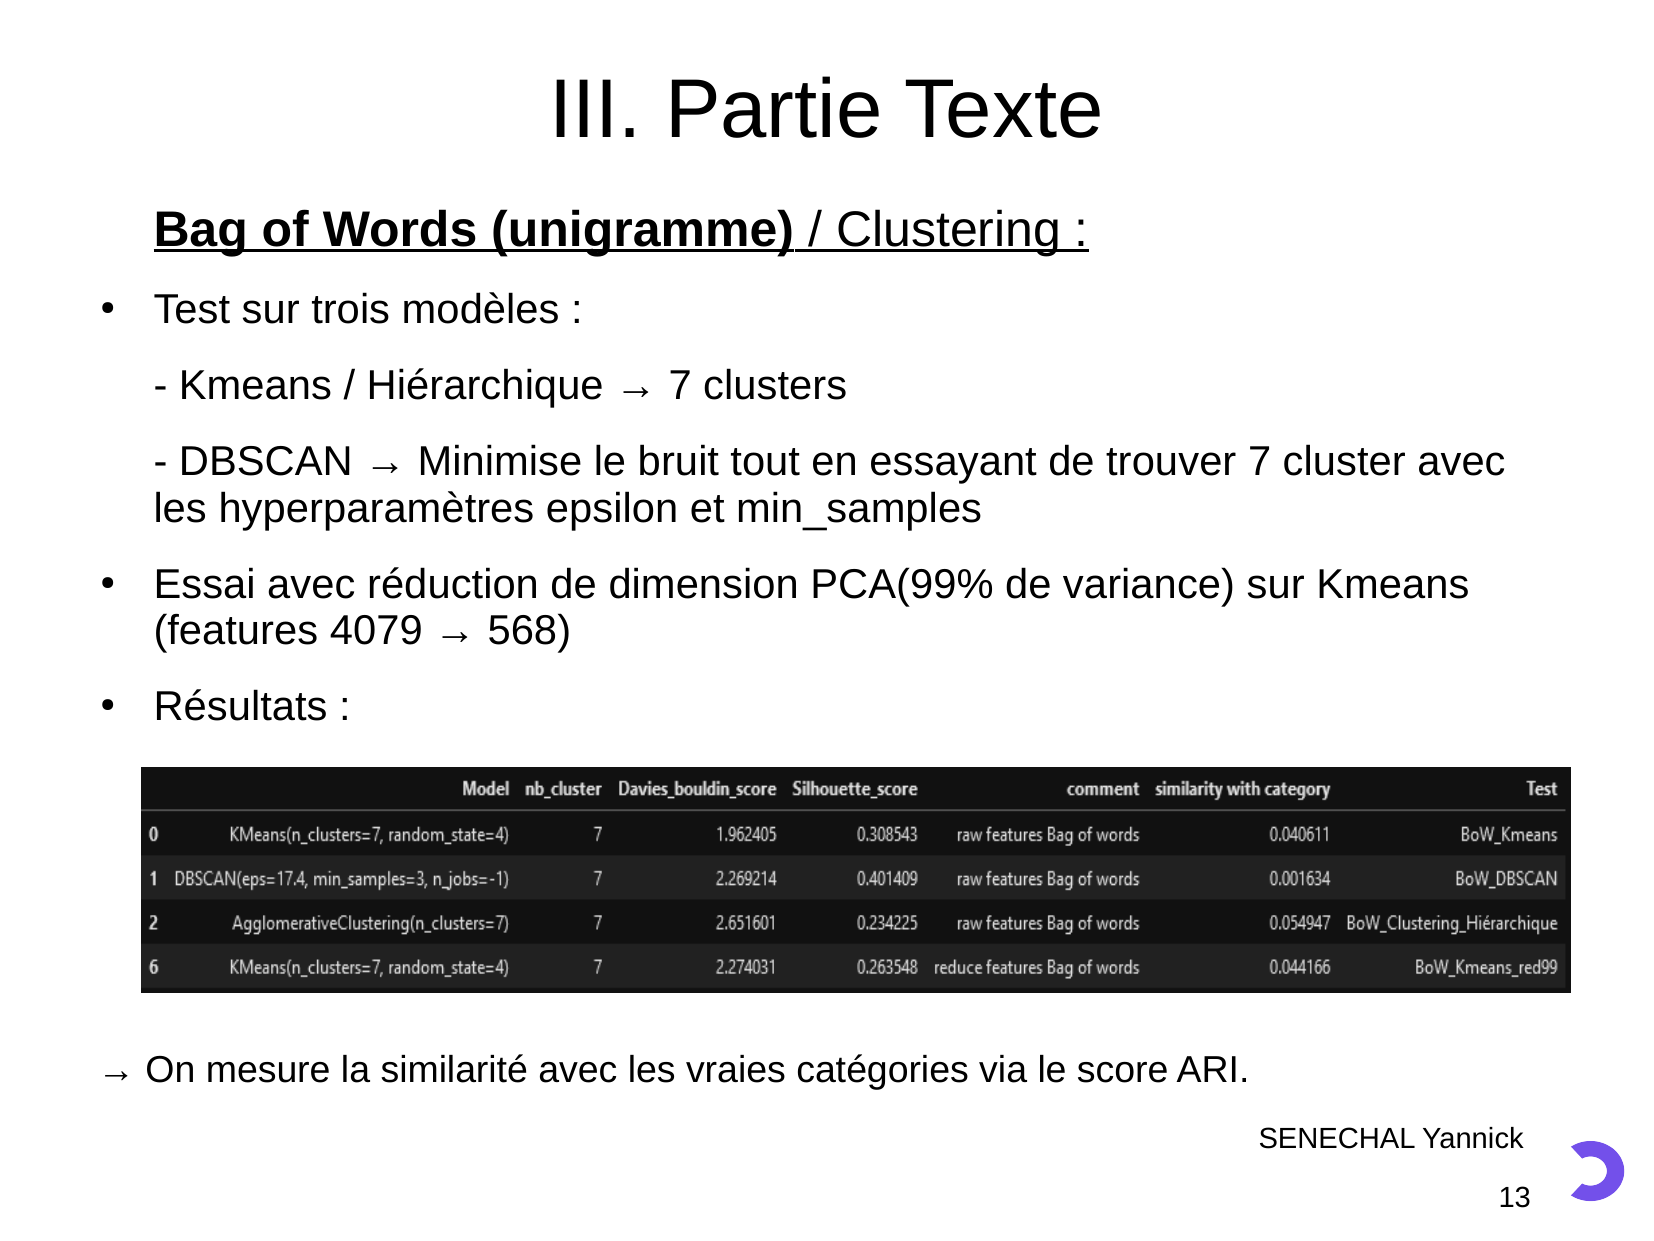

# III. Partie Texte
Bag of Words (unigramme) / Clustering :
Test sur trois modèles :
- Kmeans / Hiérarchique → 7 clusters
- DBSCAN → Minimise le bruit tout en essayant de trouver 7 cluster avec les hyperparamètres epsilon et min_samples
Essai avec réduction de dimension PCA(99% de variance) sur Kmeans (features 4079 → 568)
Résultats :
→ On mesure la similarité avec les vraies catégories via le score ARI.
SENECHAL Yannick
13